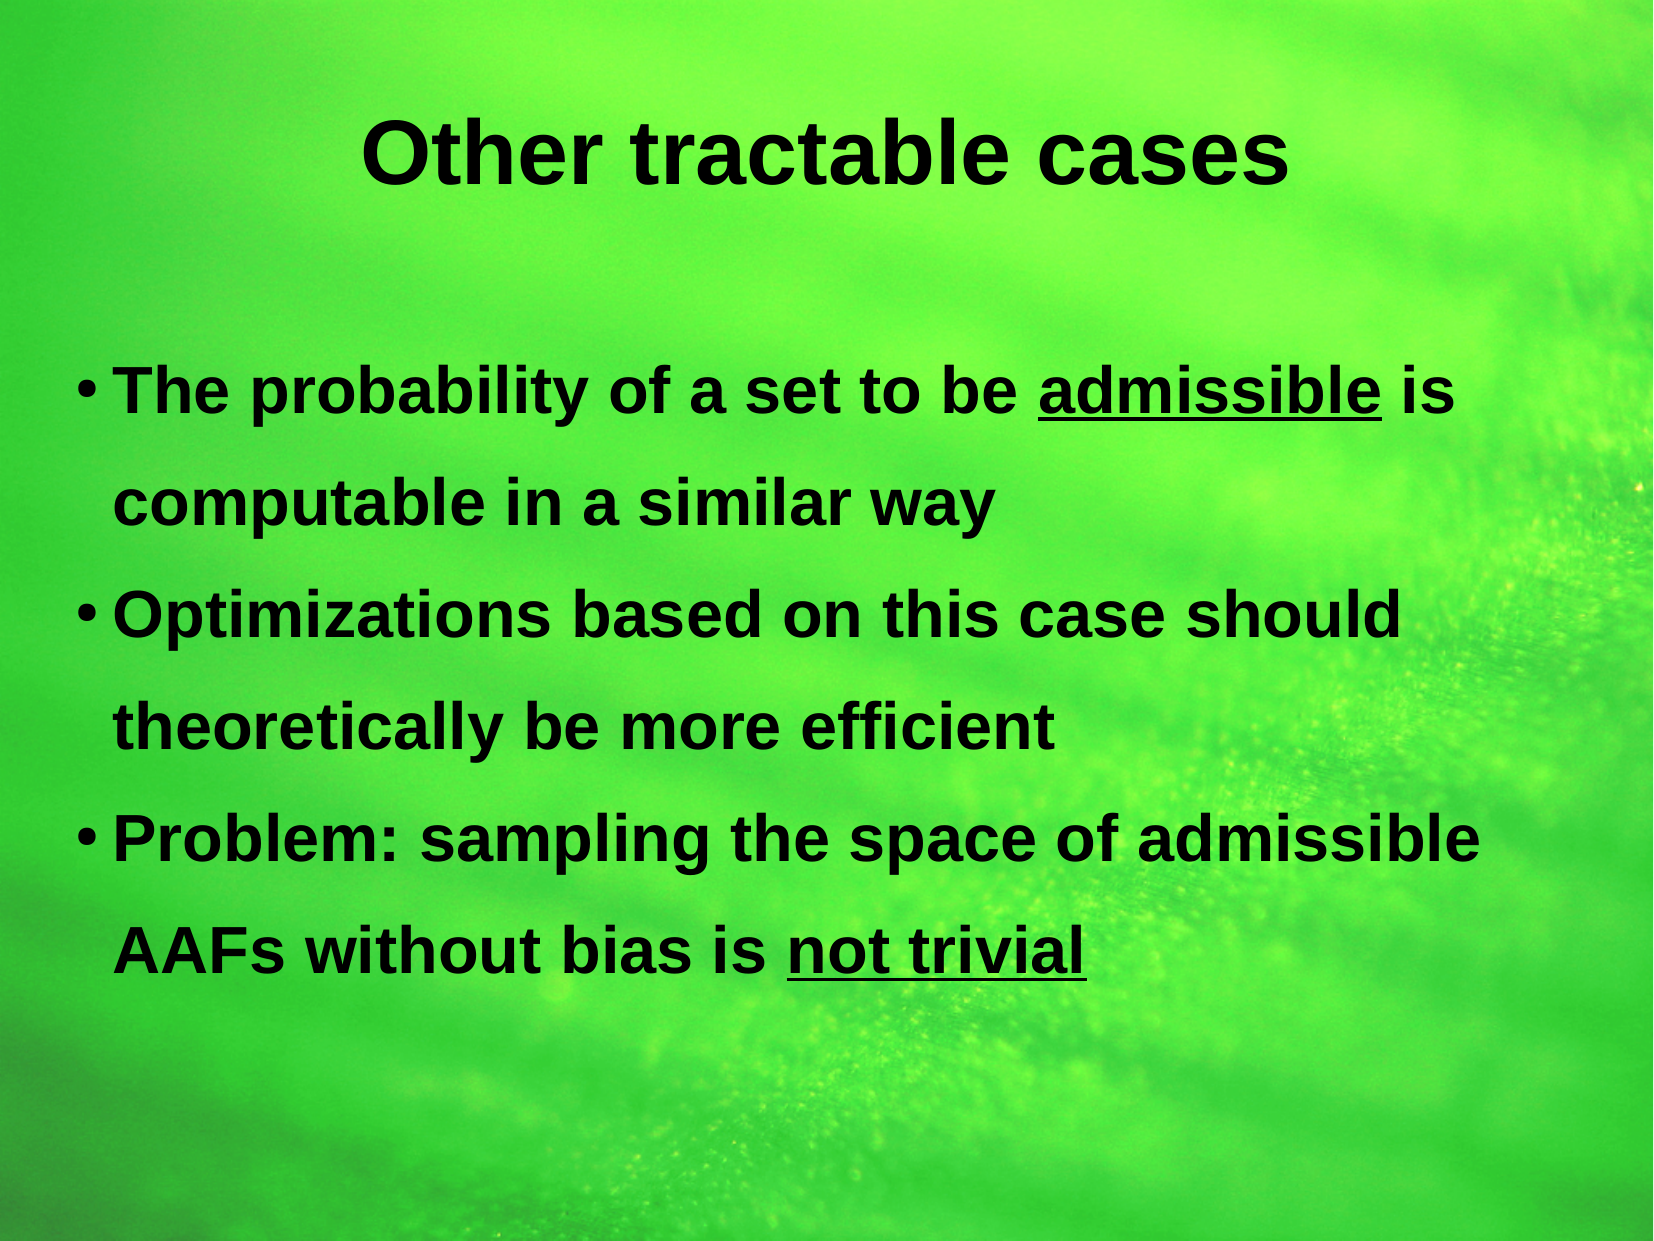

# Other tractable cases
The probability of a set to be admissible is computable in a similar way
Optimizations based on this case should
theoretically be more efficient
Problem: sampling the space of admissible
AAFs without bias is not trivial